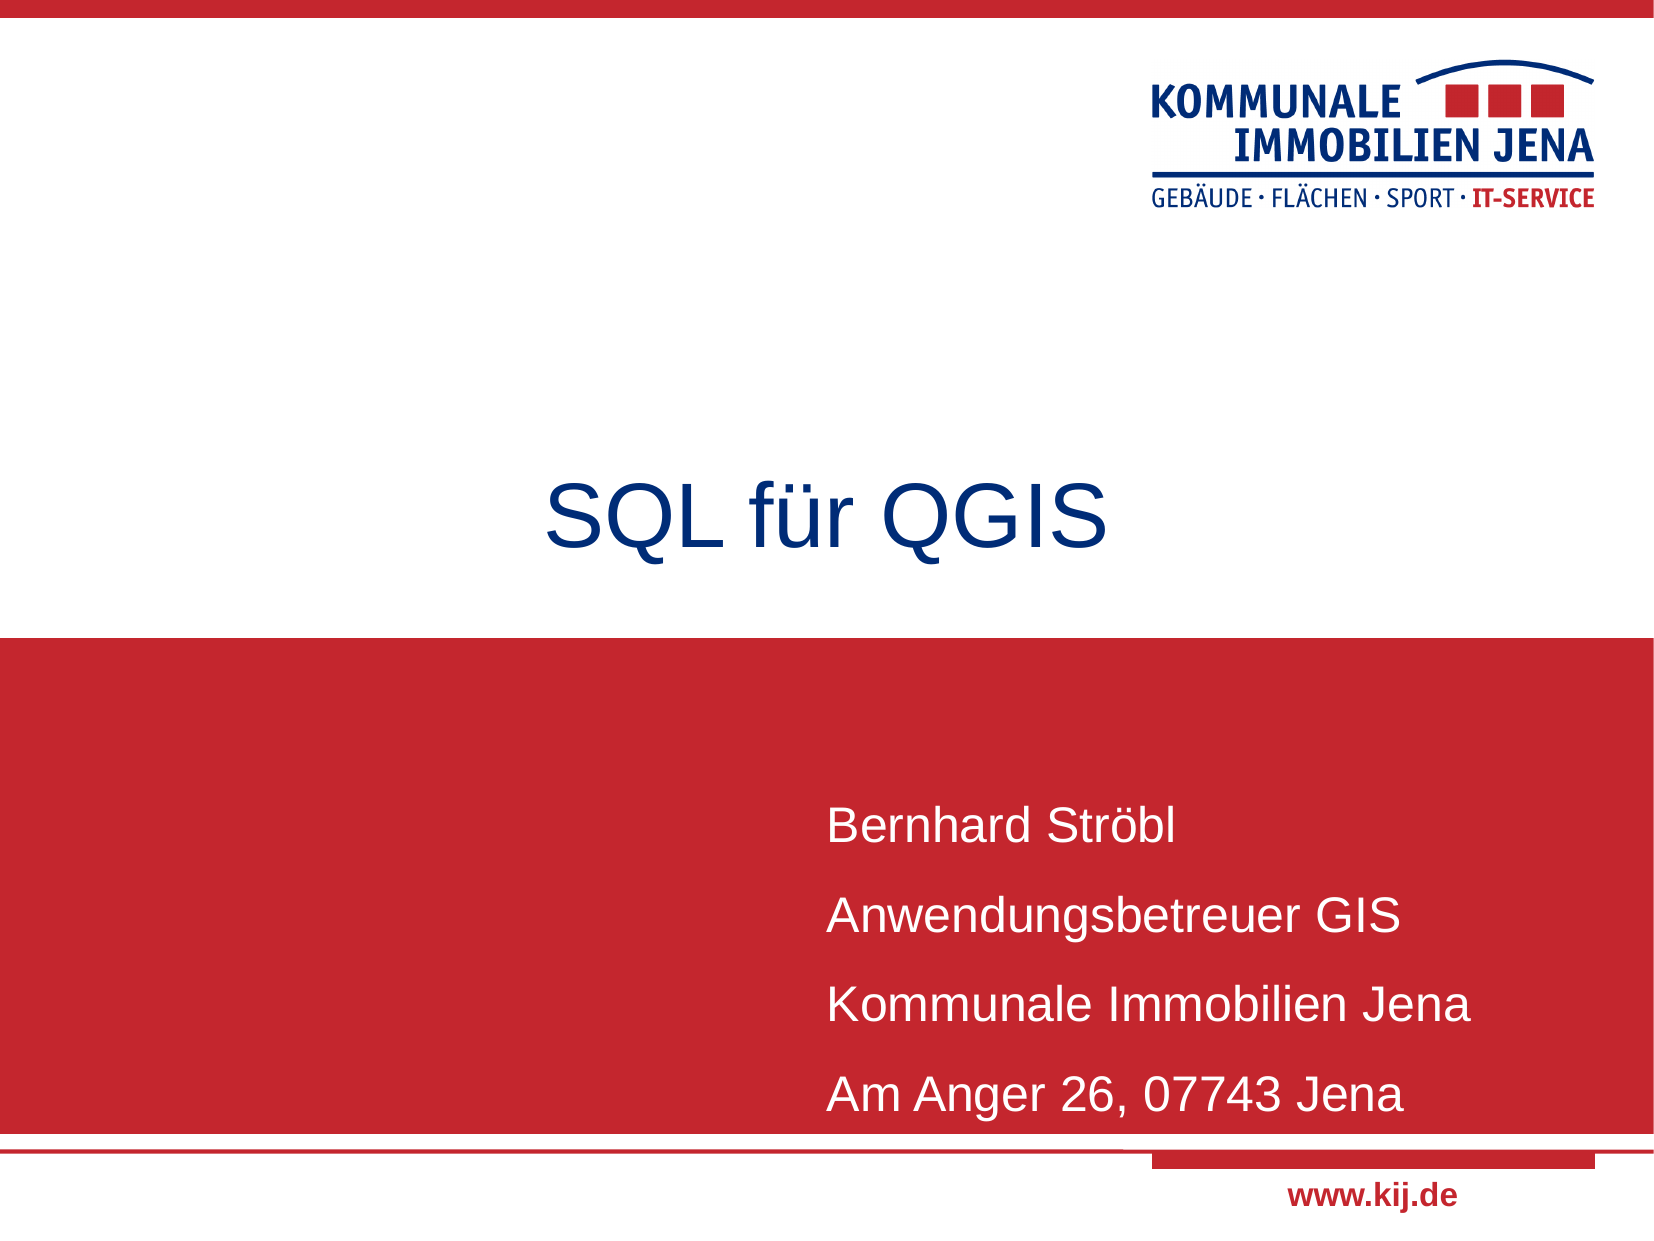

# SQL für QGIS
Bernhard Ströbl
Anwendungsbetreuer GIS
Kommunale Immobilien Jena
Am Anger 26, 07743 Jena